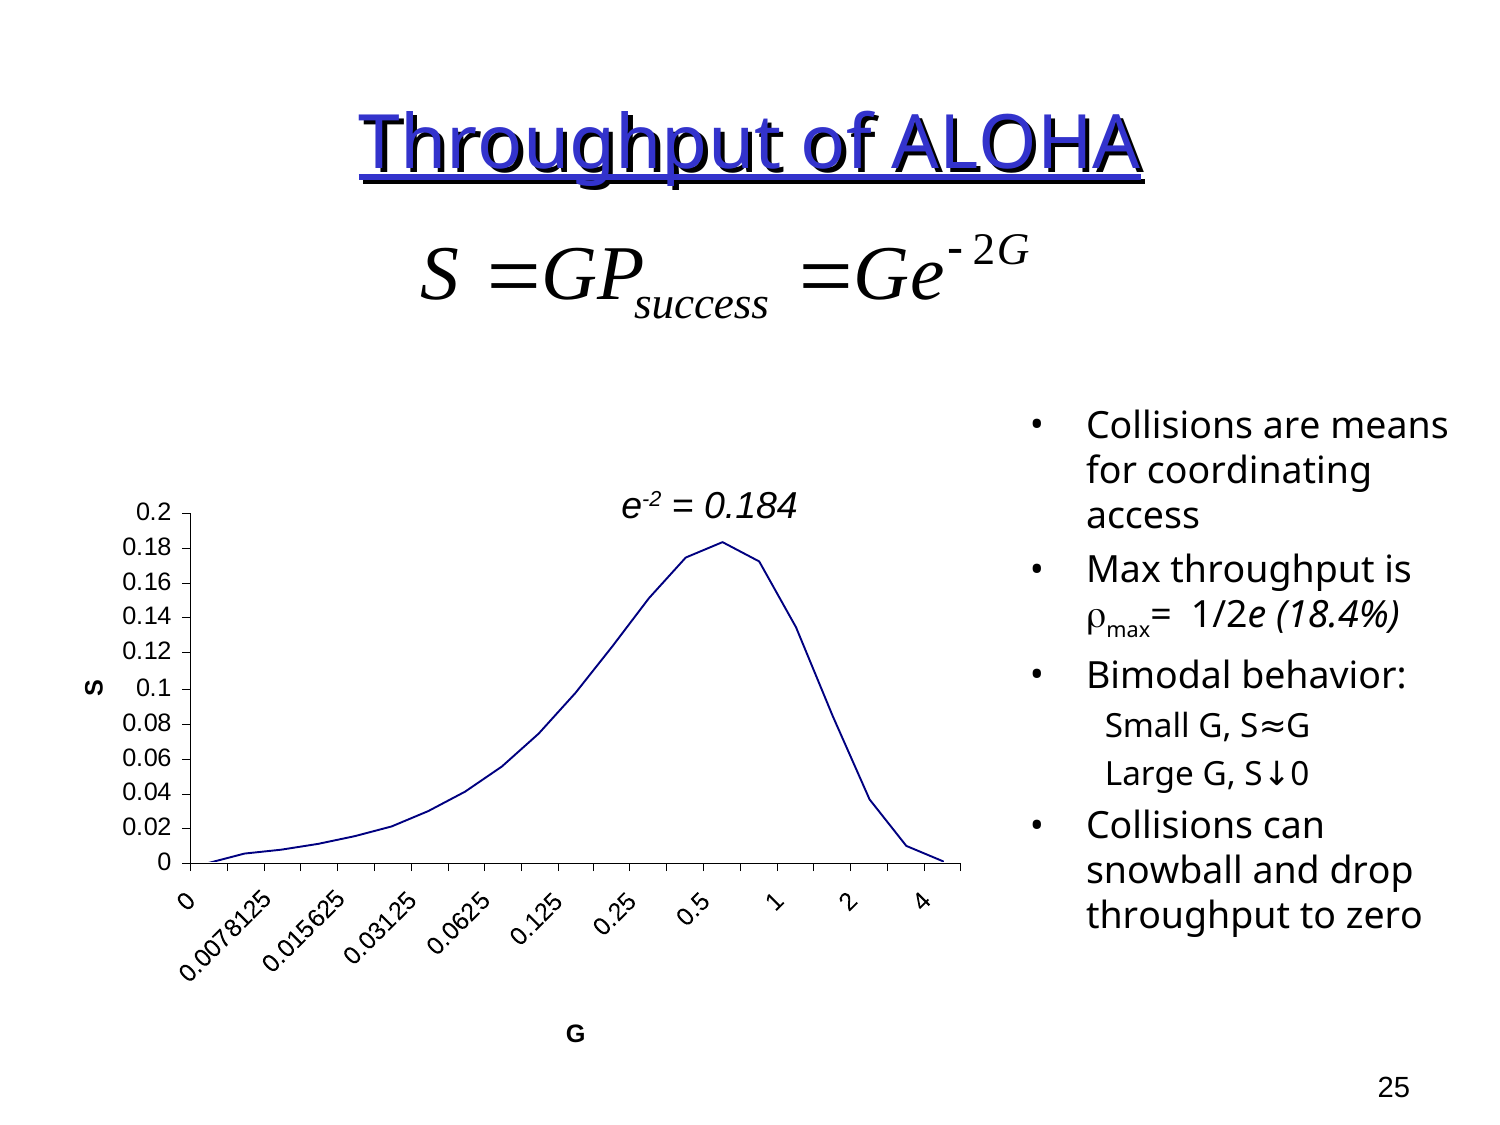

# Throughput of ALOHA
Collisions are means for coordinating access
Max throughput is max=1/2e (18.4%)
Bimodal behavior:
Small G, S≈G
Large G, S↓0
Collisions can snowball and drop throughput to zero
e-2 = 0.184
25